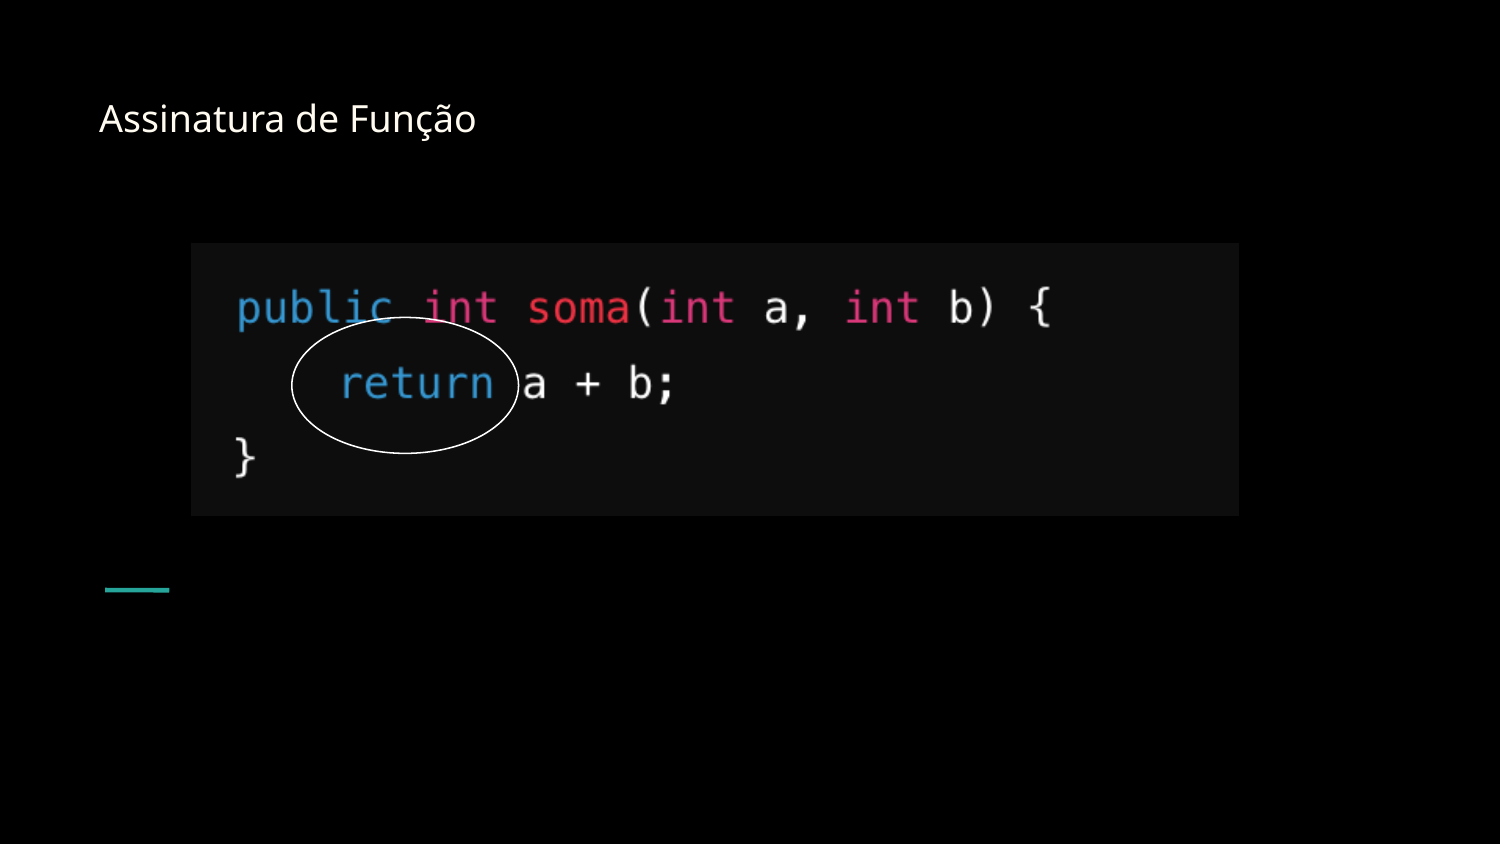

# Assinatura de Função
 return: Indica retorno, o que será devolvido para onde a função foi chamada